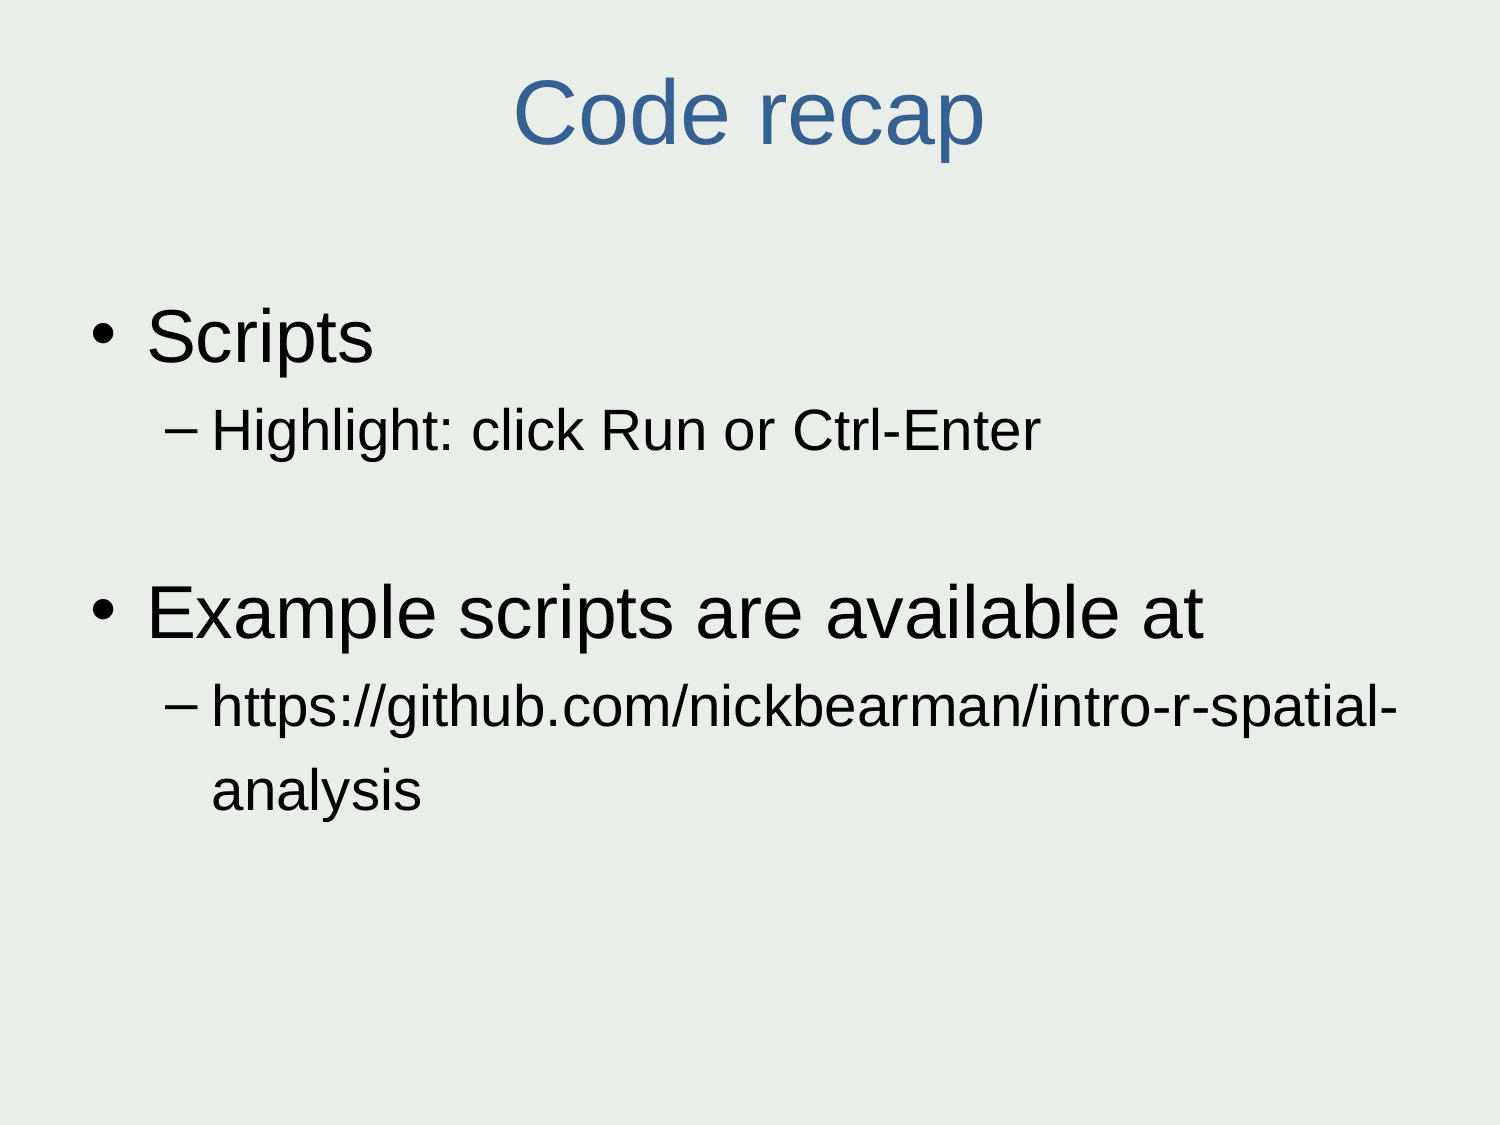

Code recap
Scripts
Highlight: click Run or Ctrl-Enter
Example scripts are available at
https://github.com/nickbearman/intro-r-spatial-analysis